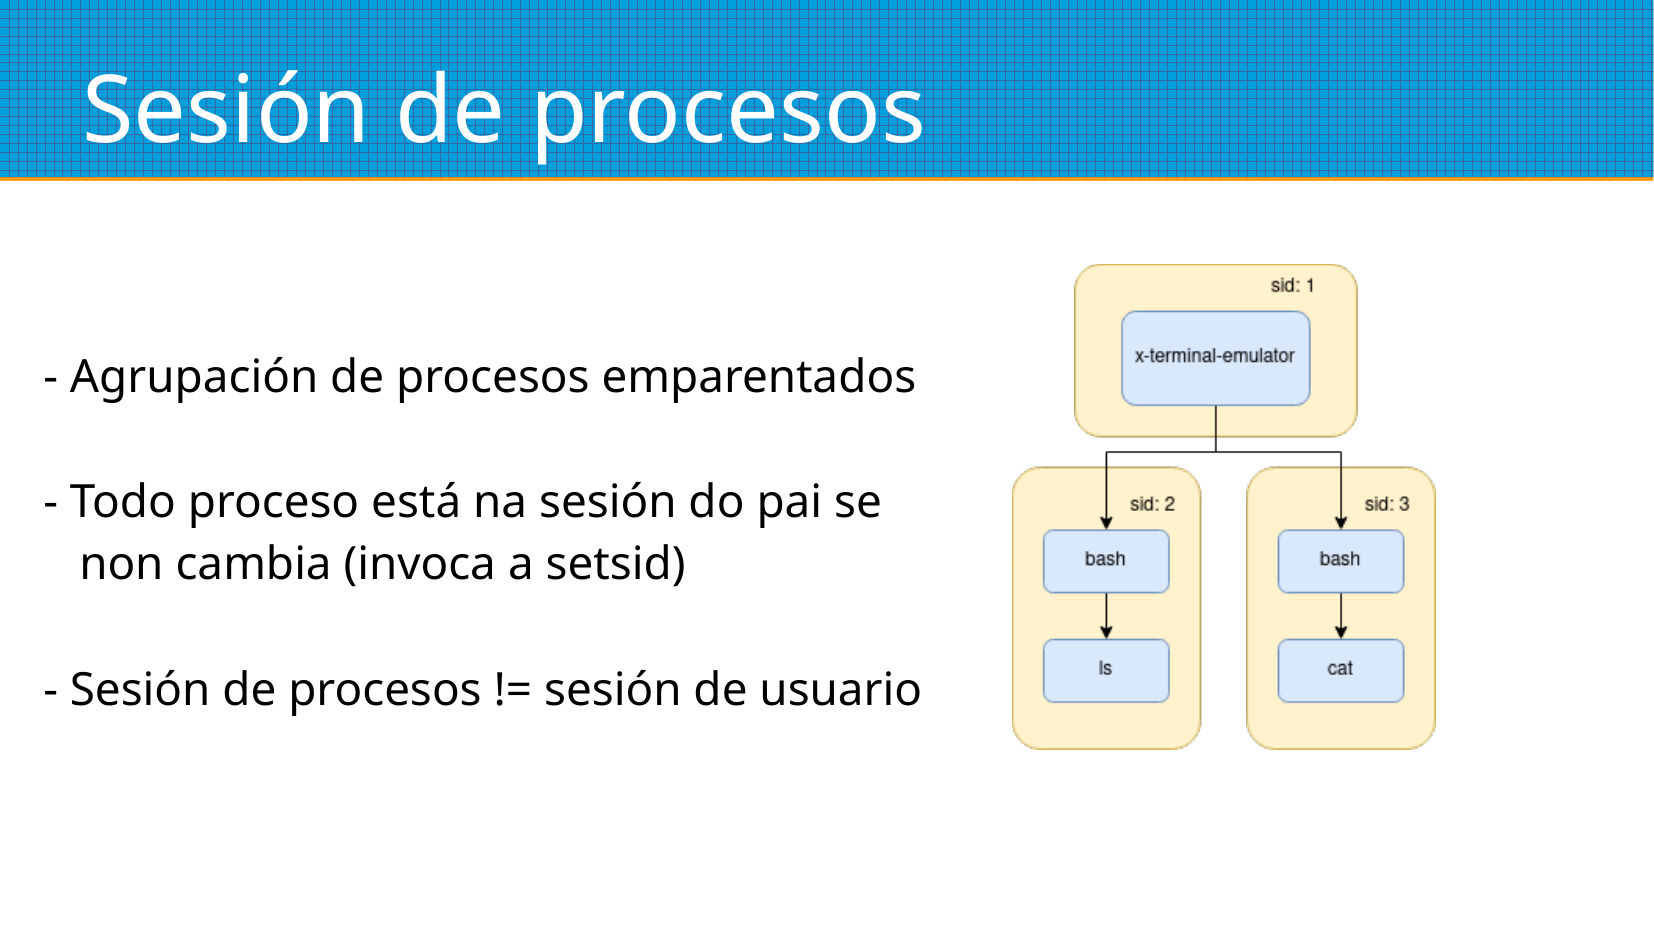

# Sesión de procesos
- Agrupación de procesos emparentados
- Todo proceso está na sesión do pai se
 non cambia (invoca a setsid)
- Sesión de procesos != sesión de usuario